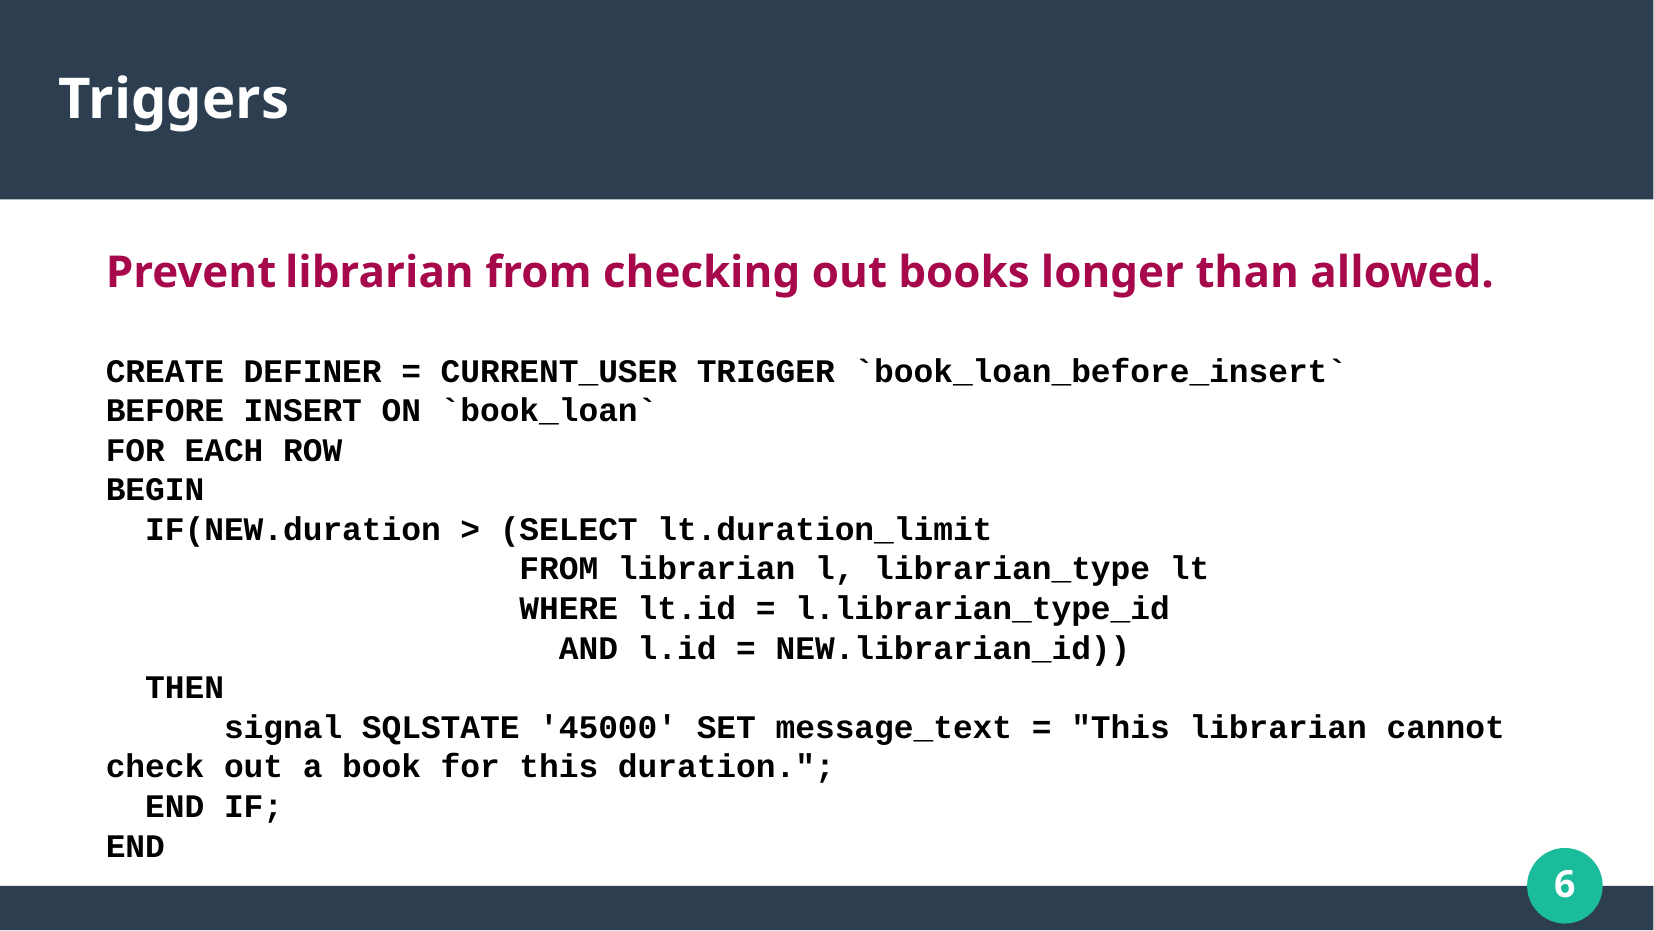

# Triggers
Prevent librarian from checking out books longer than allowed.
CREATE DEFINER = CURRENT_USER TRIGGER `book_loan_before_insert`
BEFORE INSERT ON `book_loan`
FOR EACH ROW
BEGIN
 IF(NEW.duration > (SELECT lt.duration_limit
 FROM librarian l, librarian_type lt
 WHERE lt.id = l.librarian_type_id
 AND l.id = NEW.librarian_id))
 THEN
 signal SQLSTATE '45000' SET message_text = "This librarian cannot check out a book for this duration.";
 END IF;
END